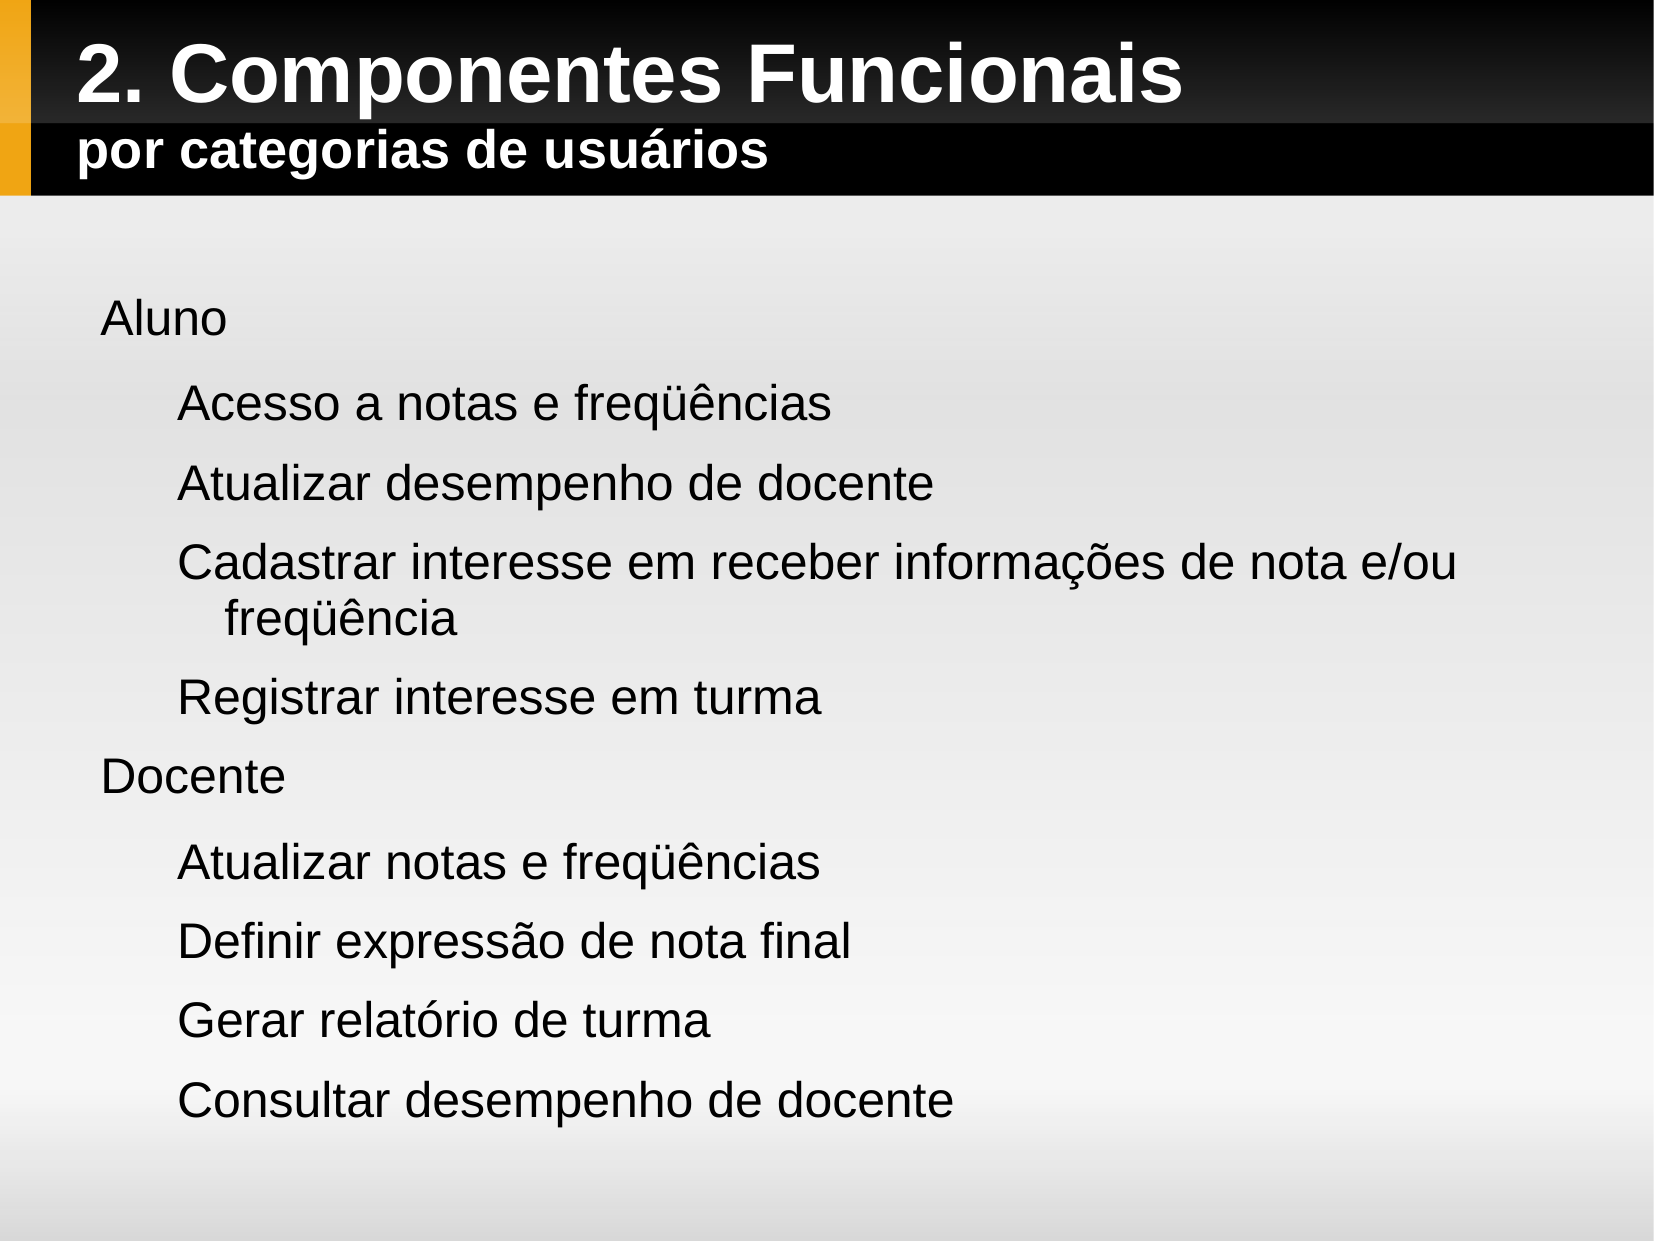

# 2. Componentes Funcionais por categorias de usuários
Aluno
Acesso a notas e freqüências
Atualizar desempenho de docente
Cadastrar interesse em receber informações de nota e/ou freqüência
Registrar interesse em turma
Docente
Atualizar notas e freqüências
Definir expressão de nota final
Gerar relatório de turma
Consultar desempenho de docente